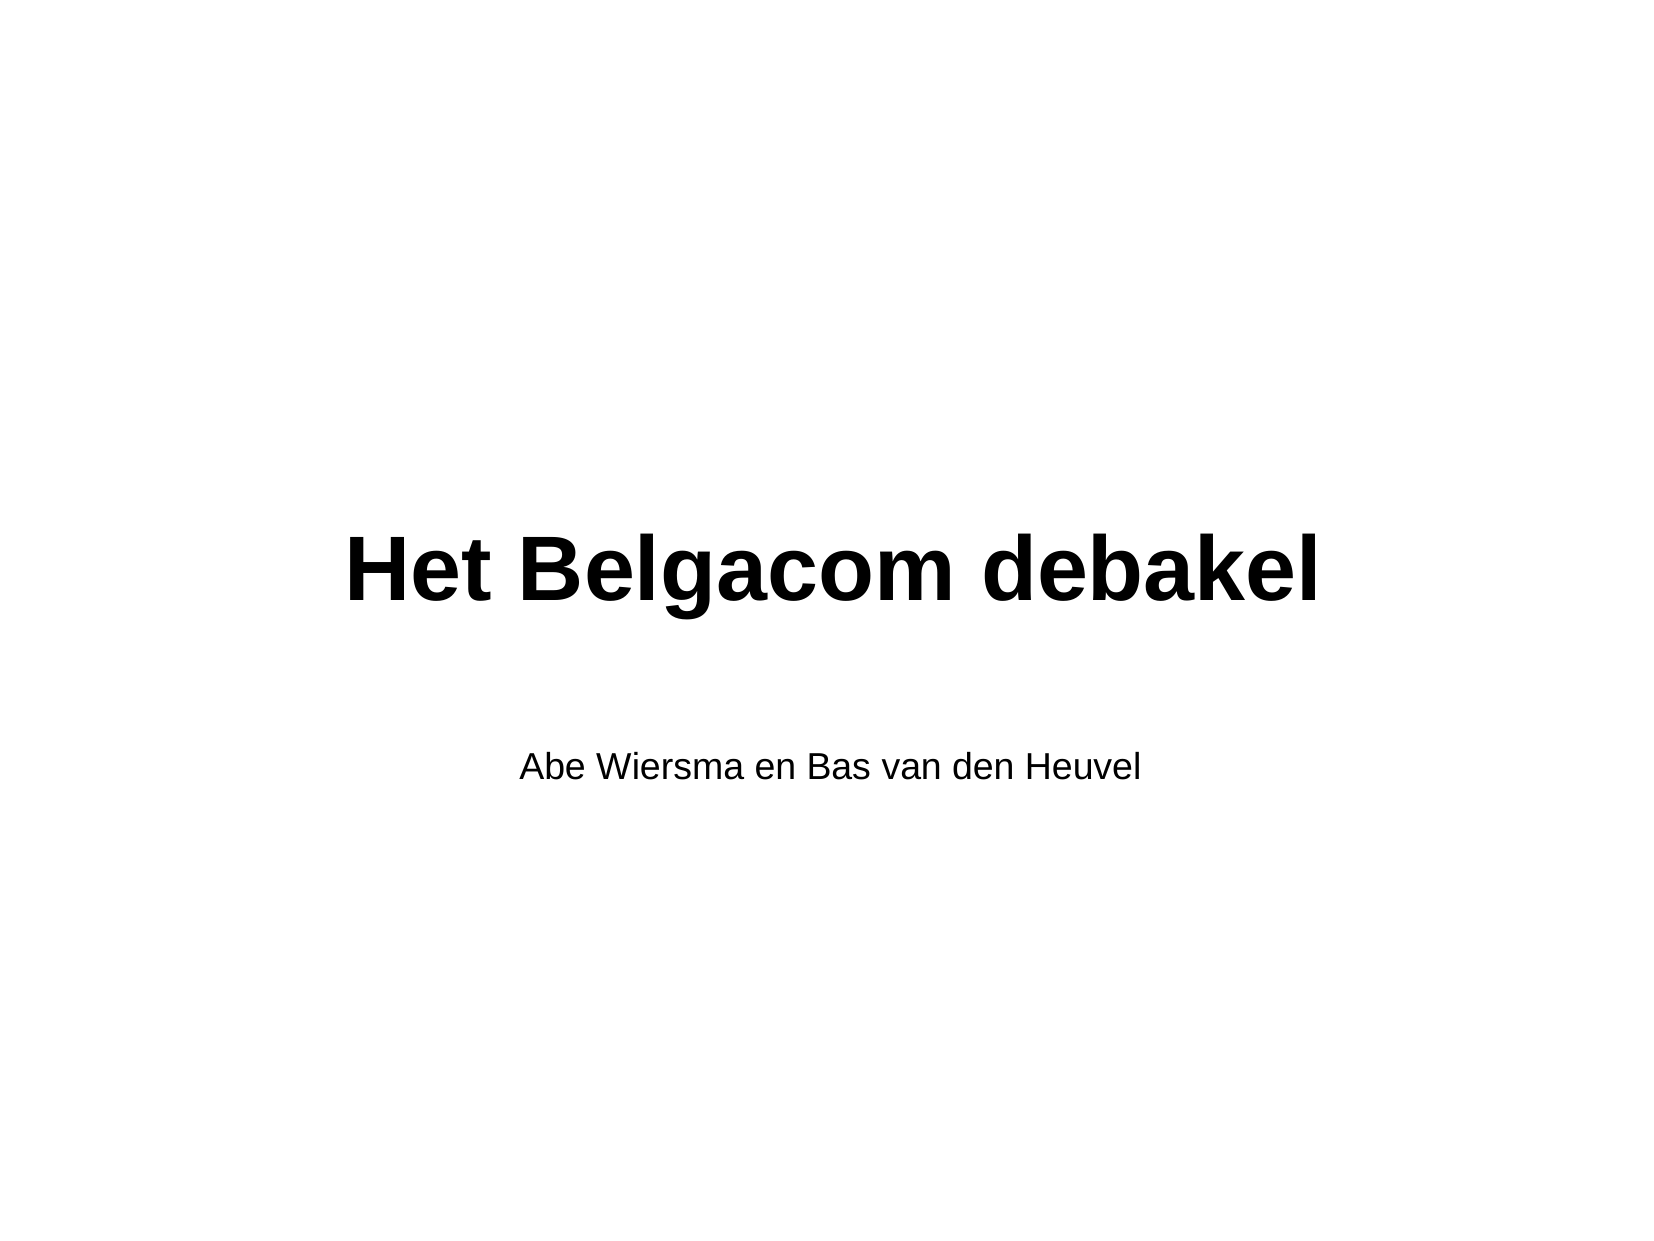

# Het Belgacom debakel
 Abe Wiersma en Bas van den Heuvel